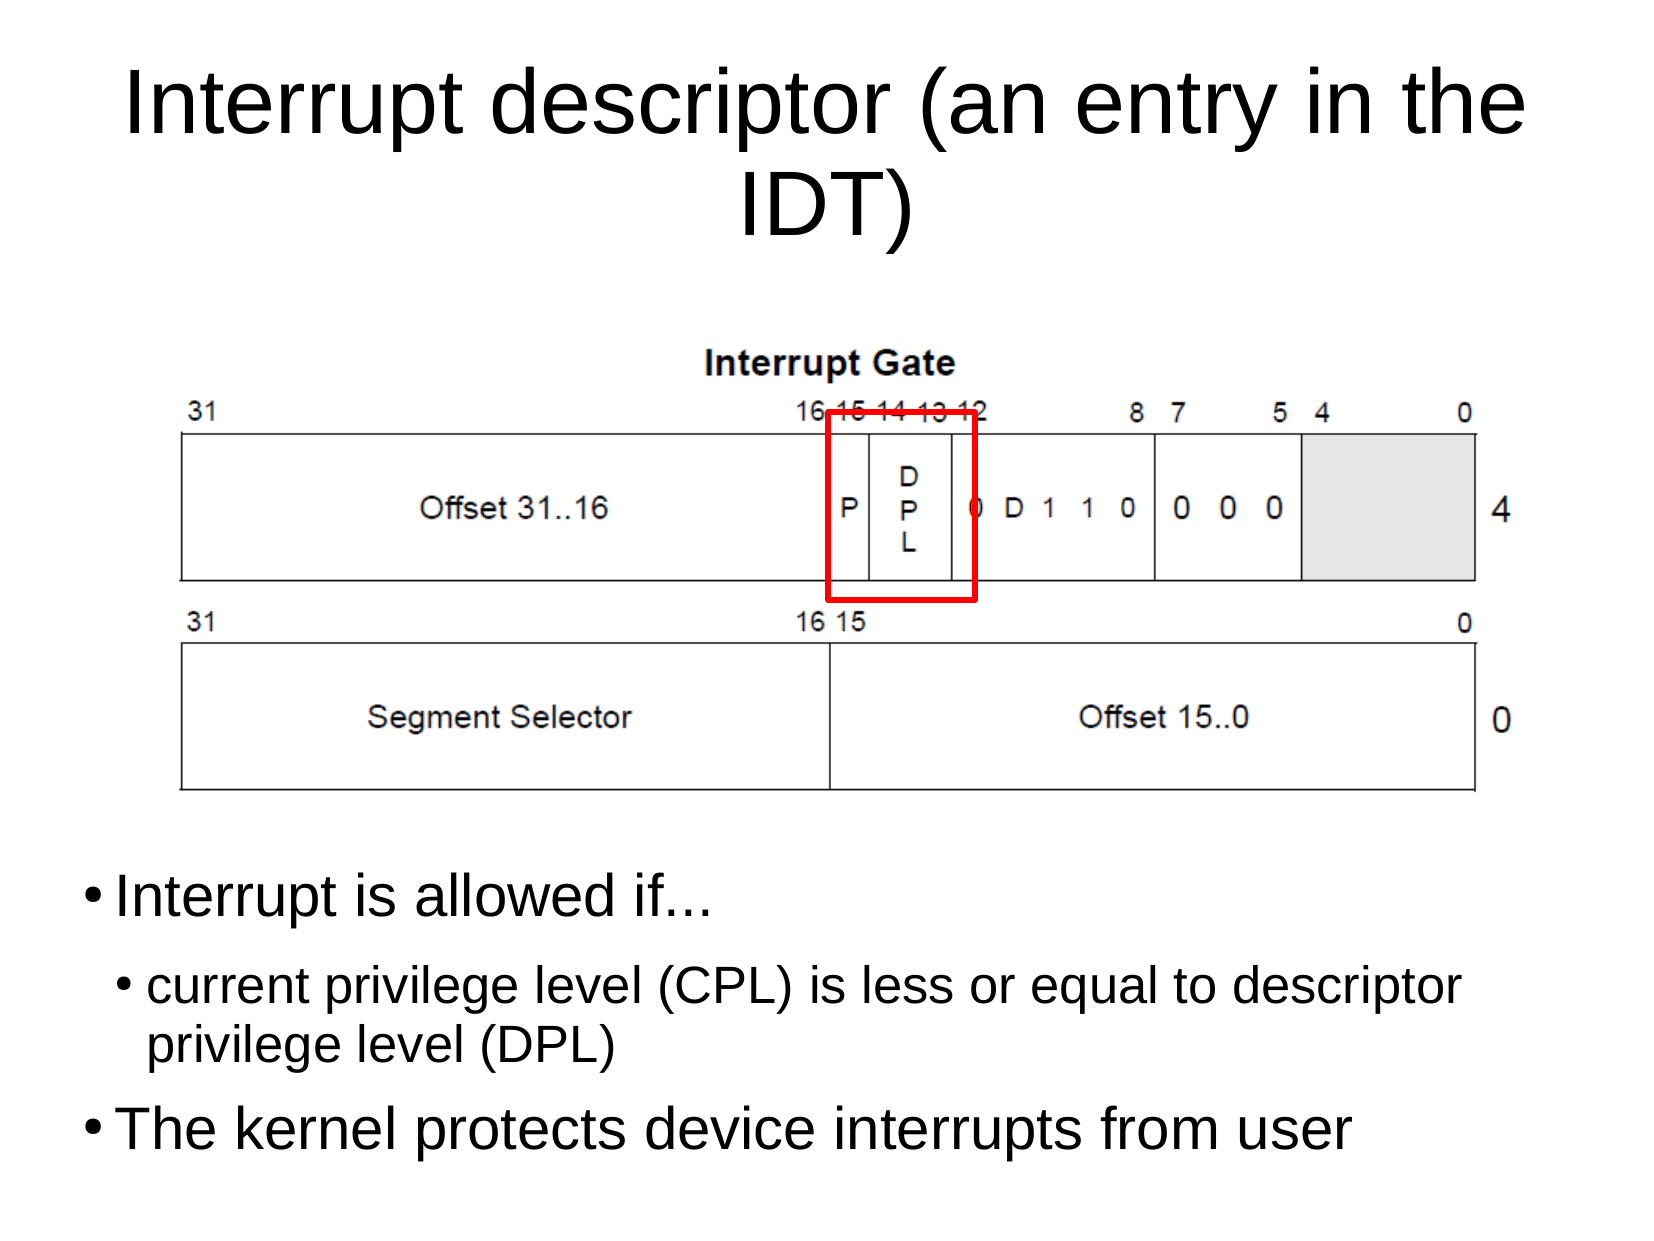

# Interrupt descriptor (an entry in the IDT)
Interrupt is allowed if...
current privilege level (CPL) is less or equal to descriptor privilege level (DPL)
The kernel protects device interrupts from user